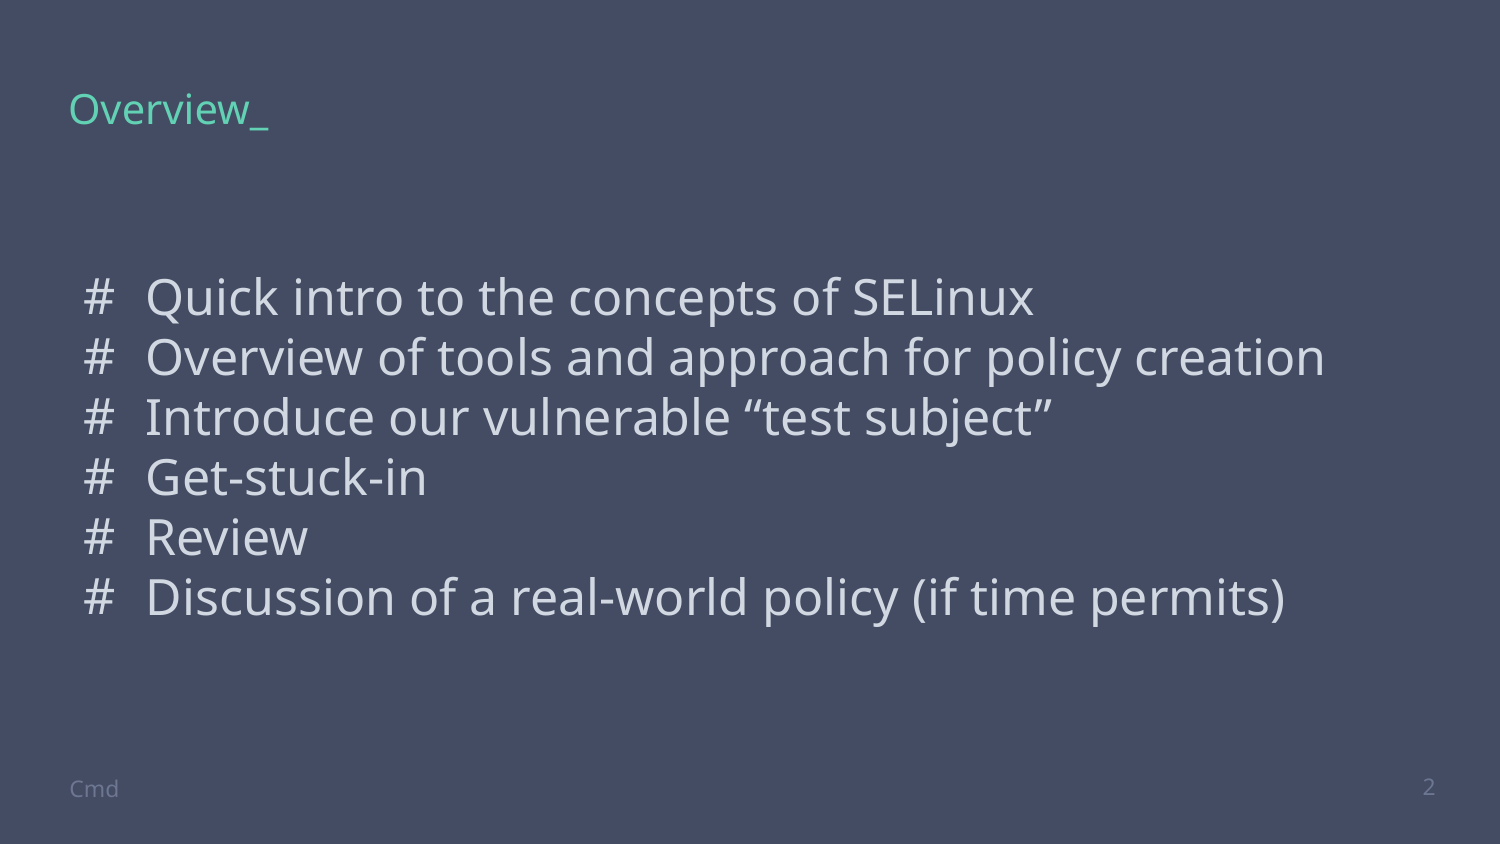

# Overview_
Quick intro to the concepts of SELinux
Overview of tools and approach for policy creation
Introduce our vulnerable “test subject”
Get-stuck-in
Review
Discussion of a real-world policy (if time permits)